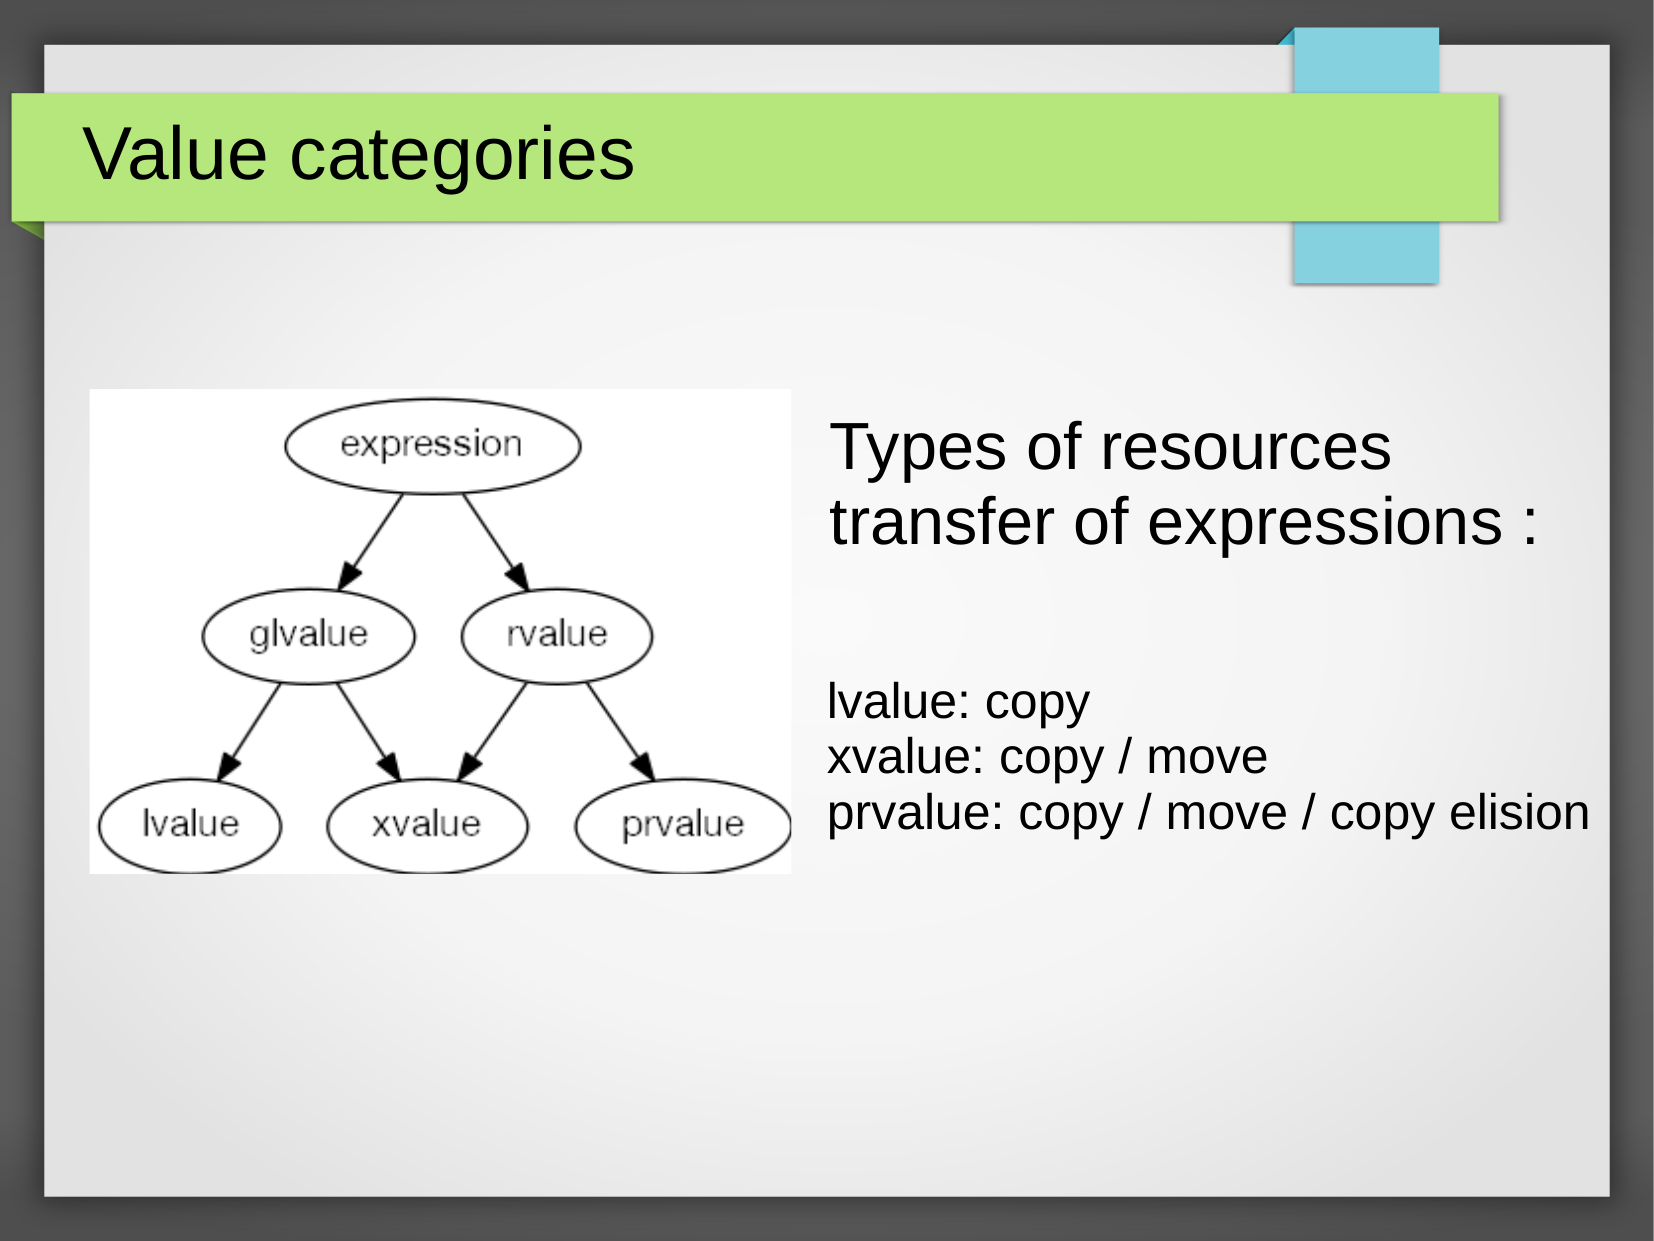

# Value categories
Types of resources transfer of expressions :
lvalue: copy
xvalue: copy / move
prvalue: copy / move / copy elision